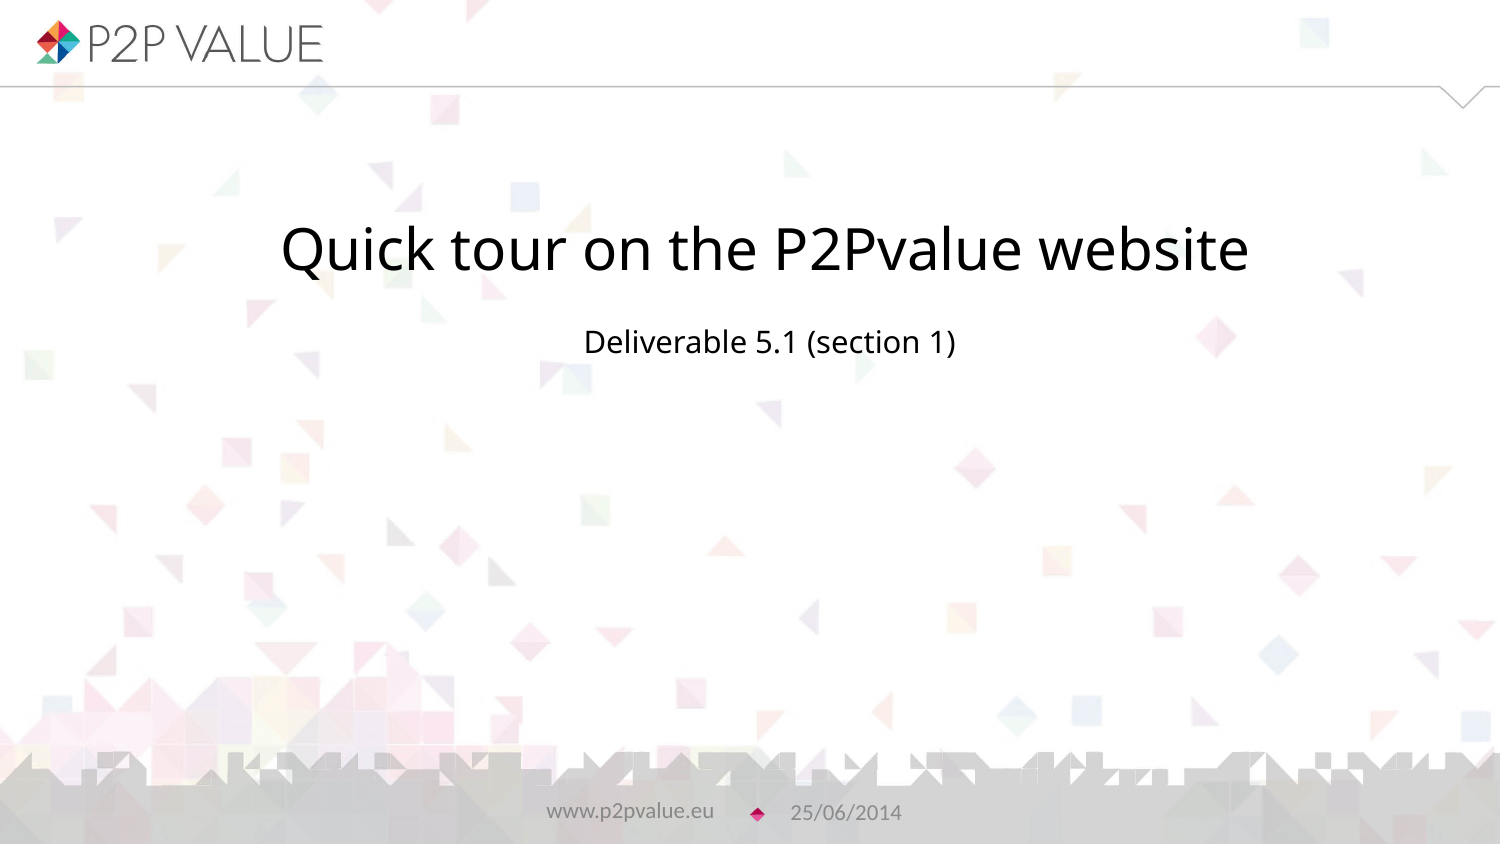

# Quick tour on the P2Pvalue website
Deliverable 5.1 (section 1)
25/06/2014
www.p2pvalue.eu